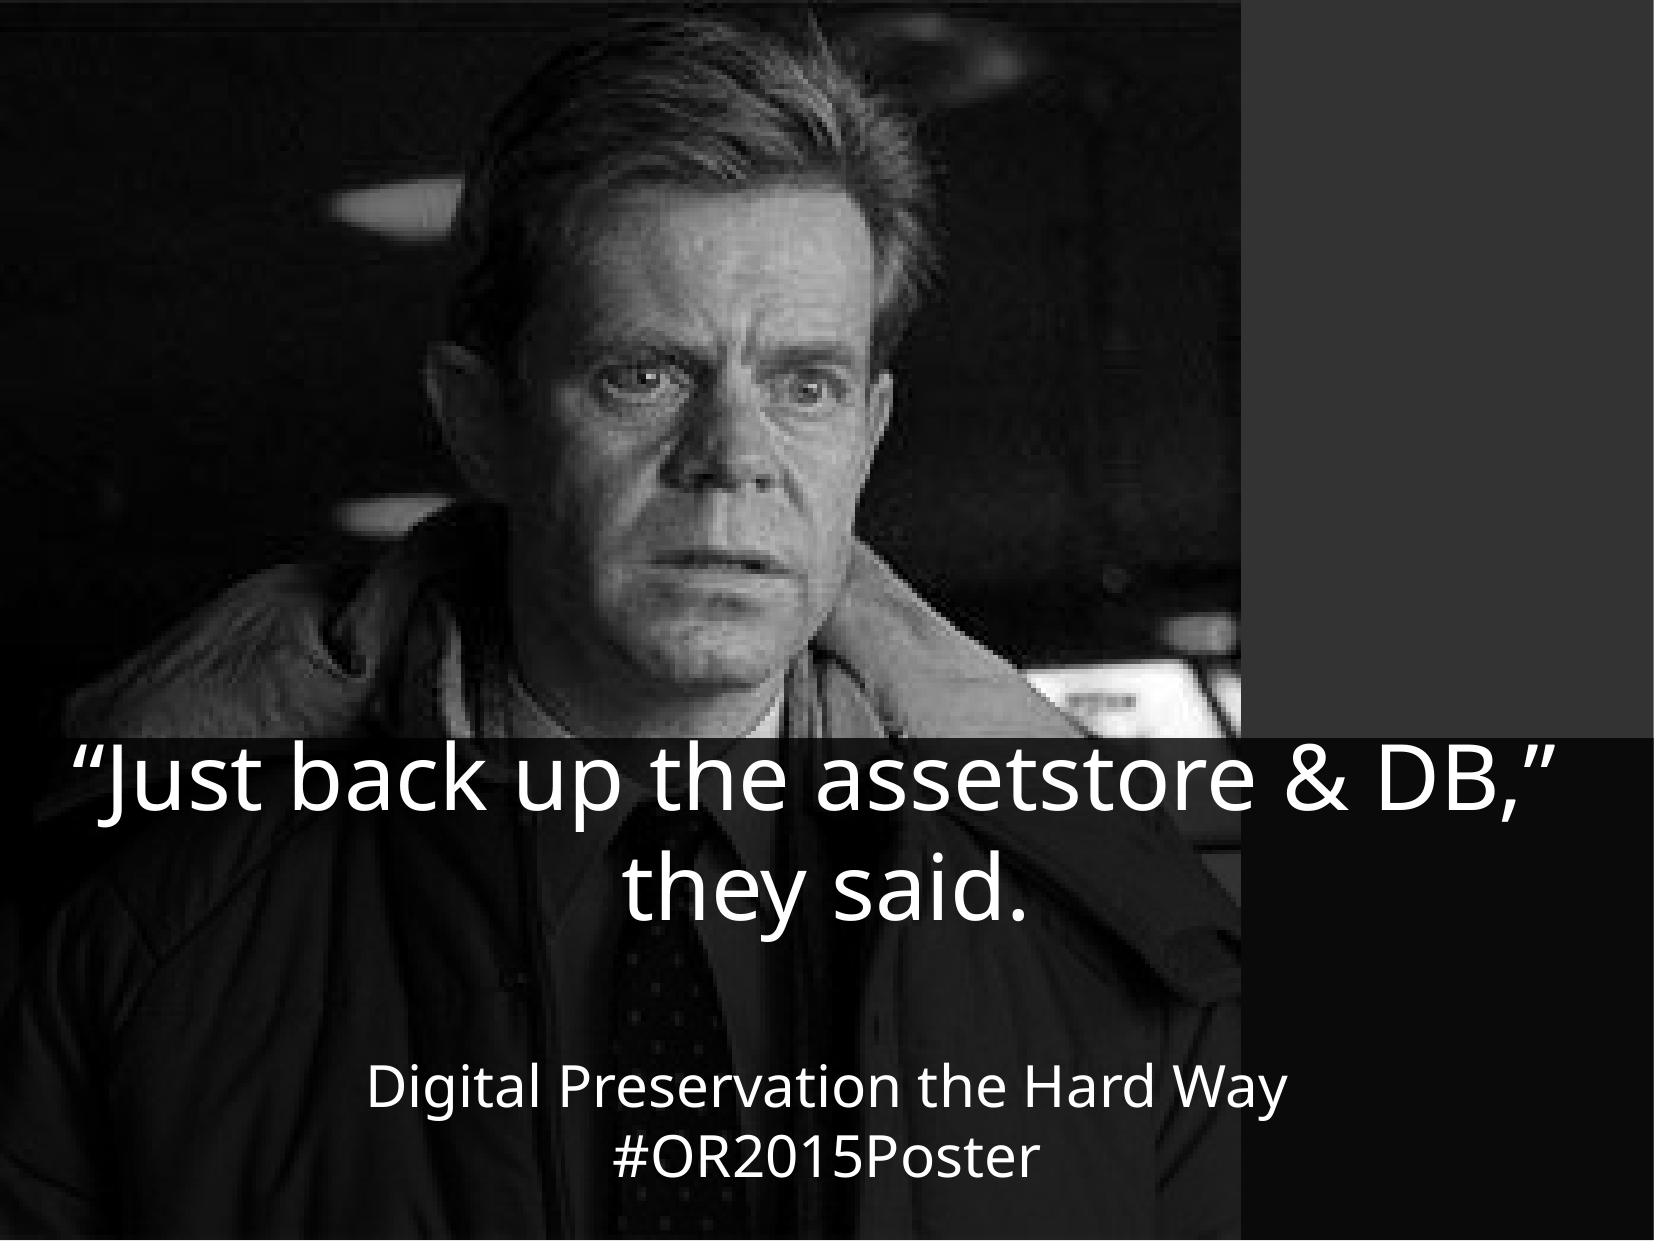

“Just back up the assetstore & DB,”
they said.
Digital Preservation the Hard Way
#OR2015Poster